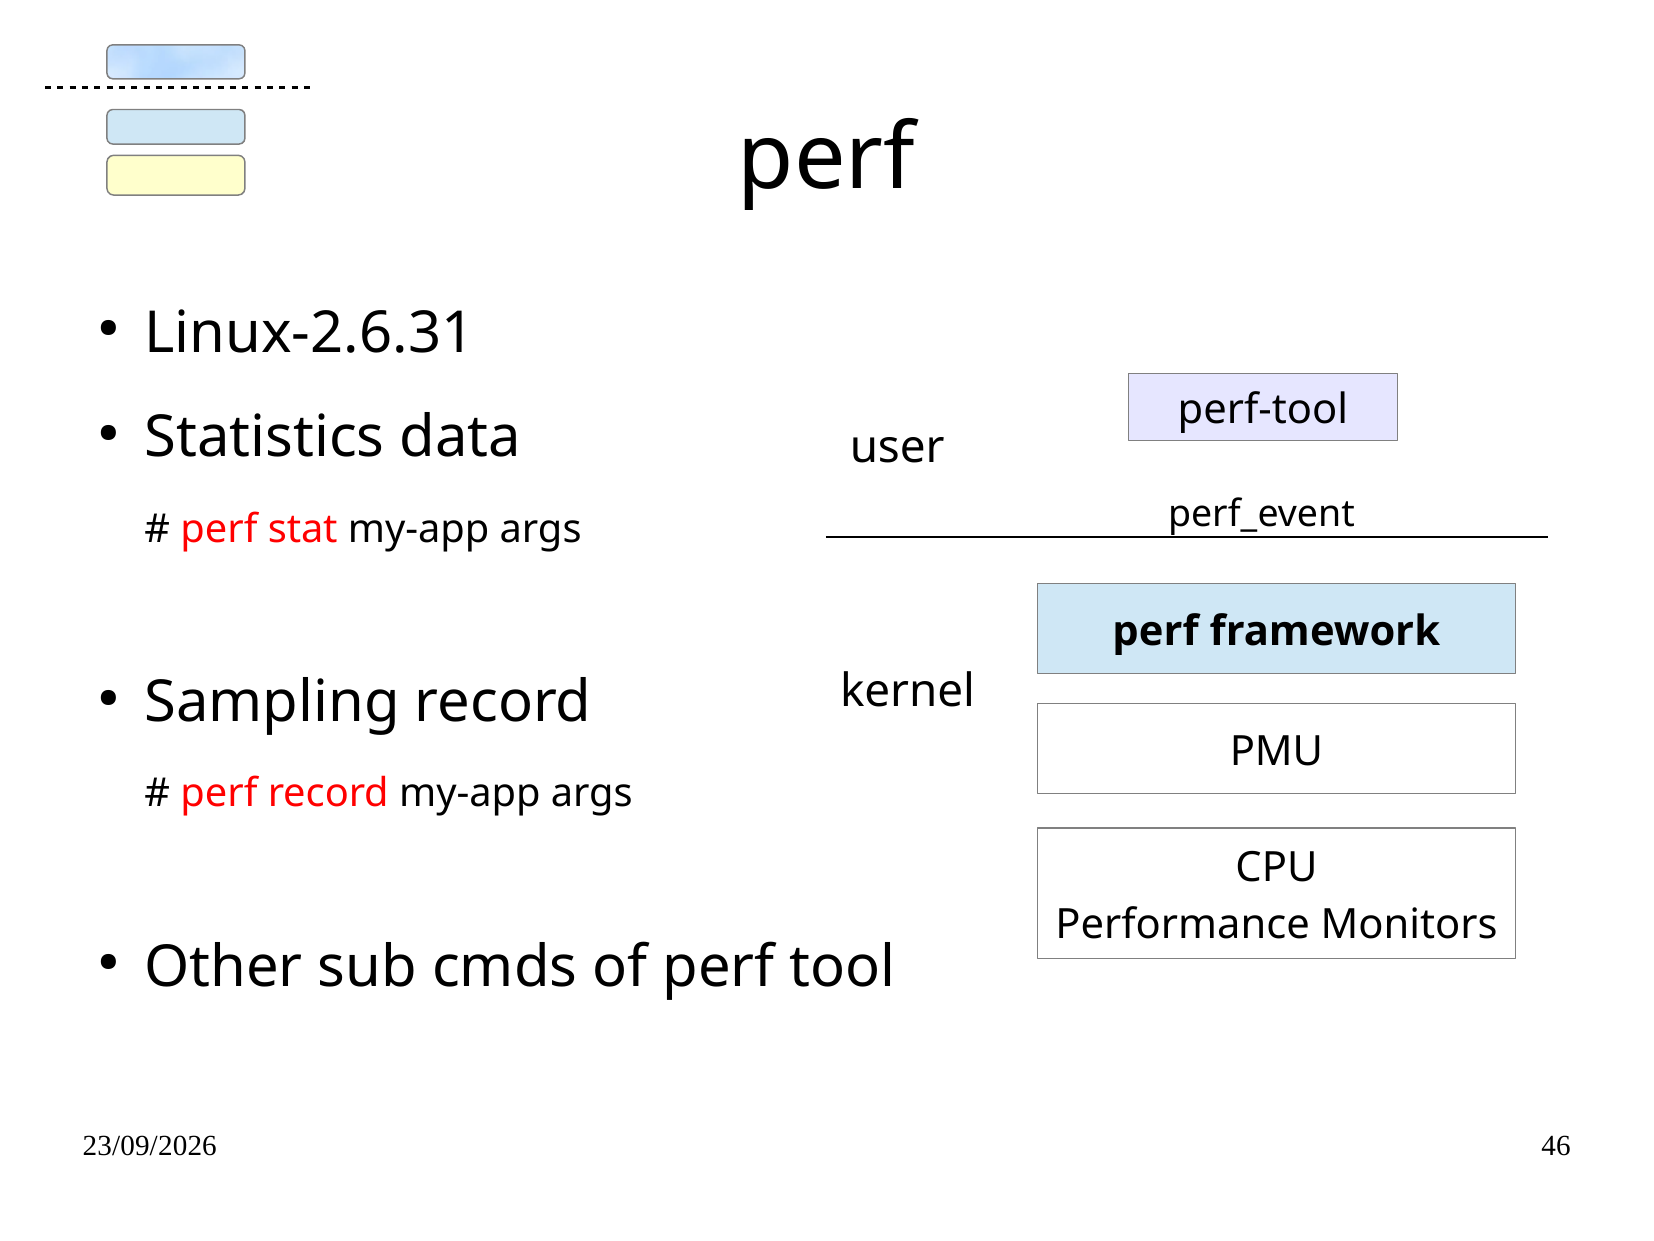

# perf
Linux-2.6.31
Statistics data
# perf stat my-app args
Sampling record
# perf record my-app args
Other sub cmds of perf tool
perf-tool
user
perf_event
perf framework
kernel
PMU
CPU
Performance Monitors
46